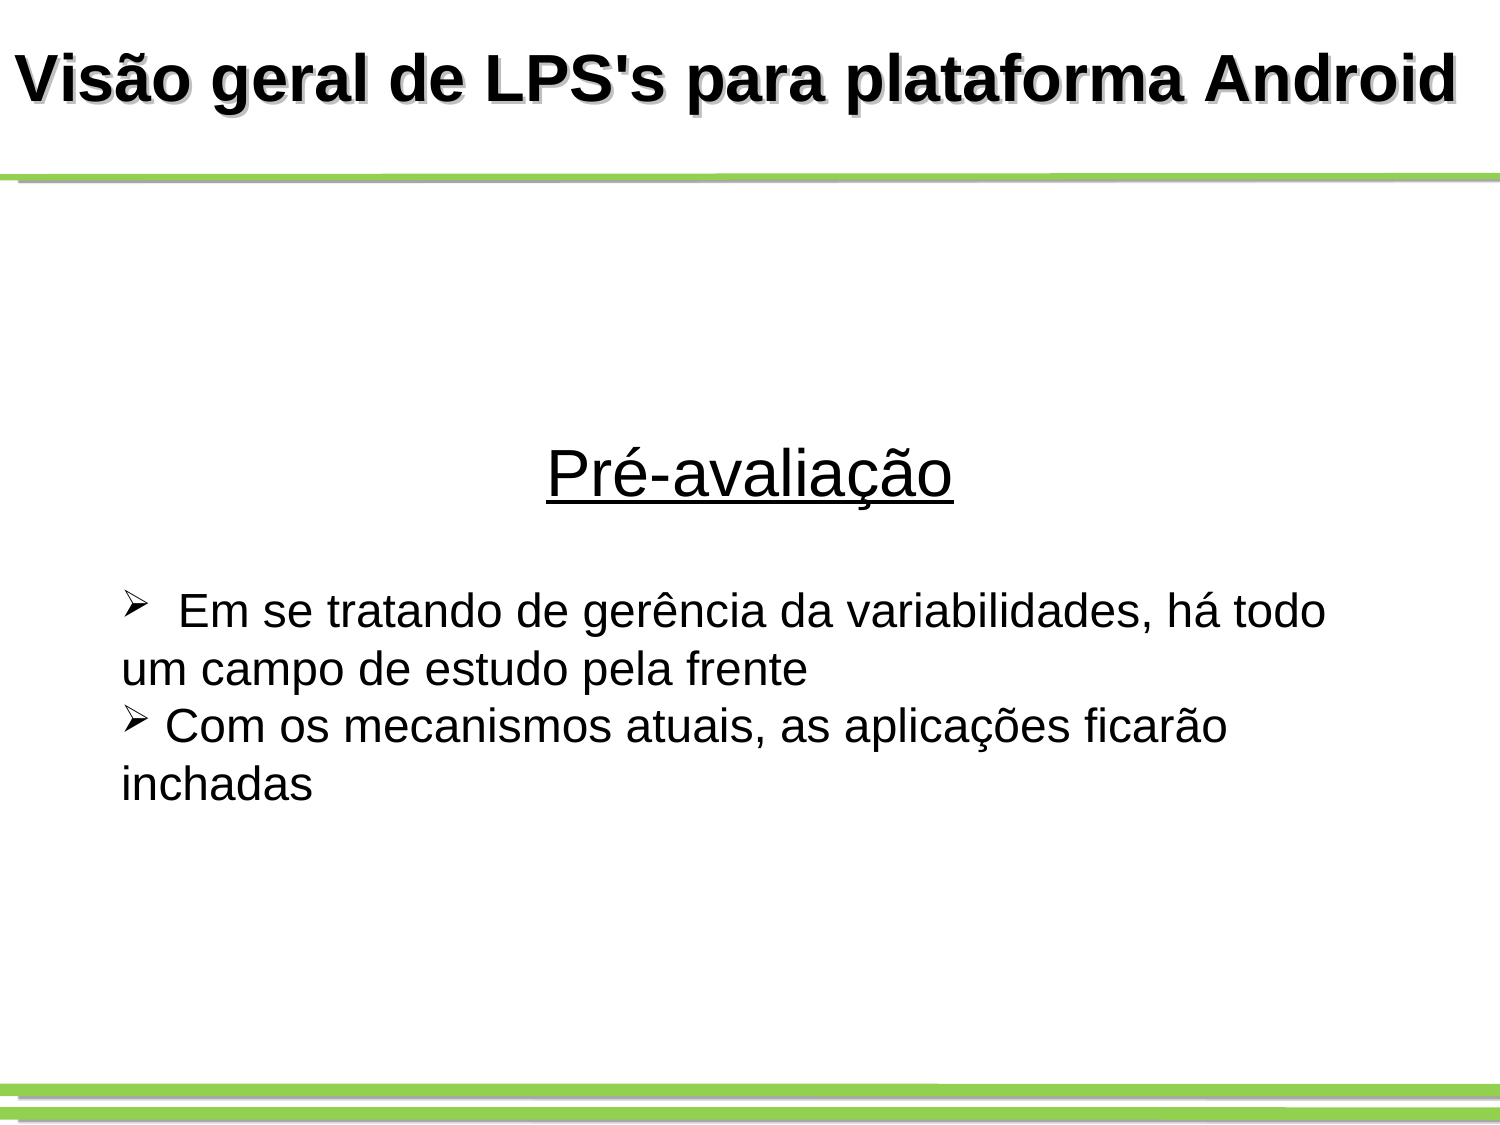

Visão geral de LPS's para plataforma Android
Pré-avaliação
 Em se tratando de gerência da variabilidades, há todo um campo de estudo pela frente
 Com os mecanismos atuais, as aplicações ficarão inchadas